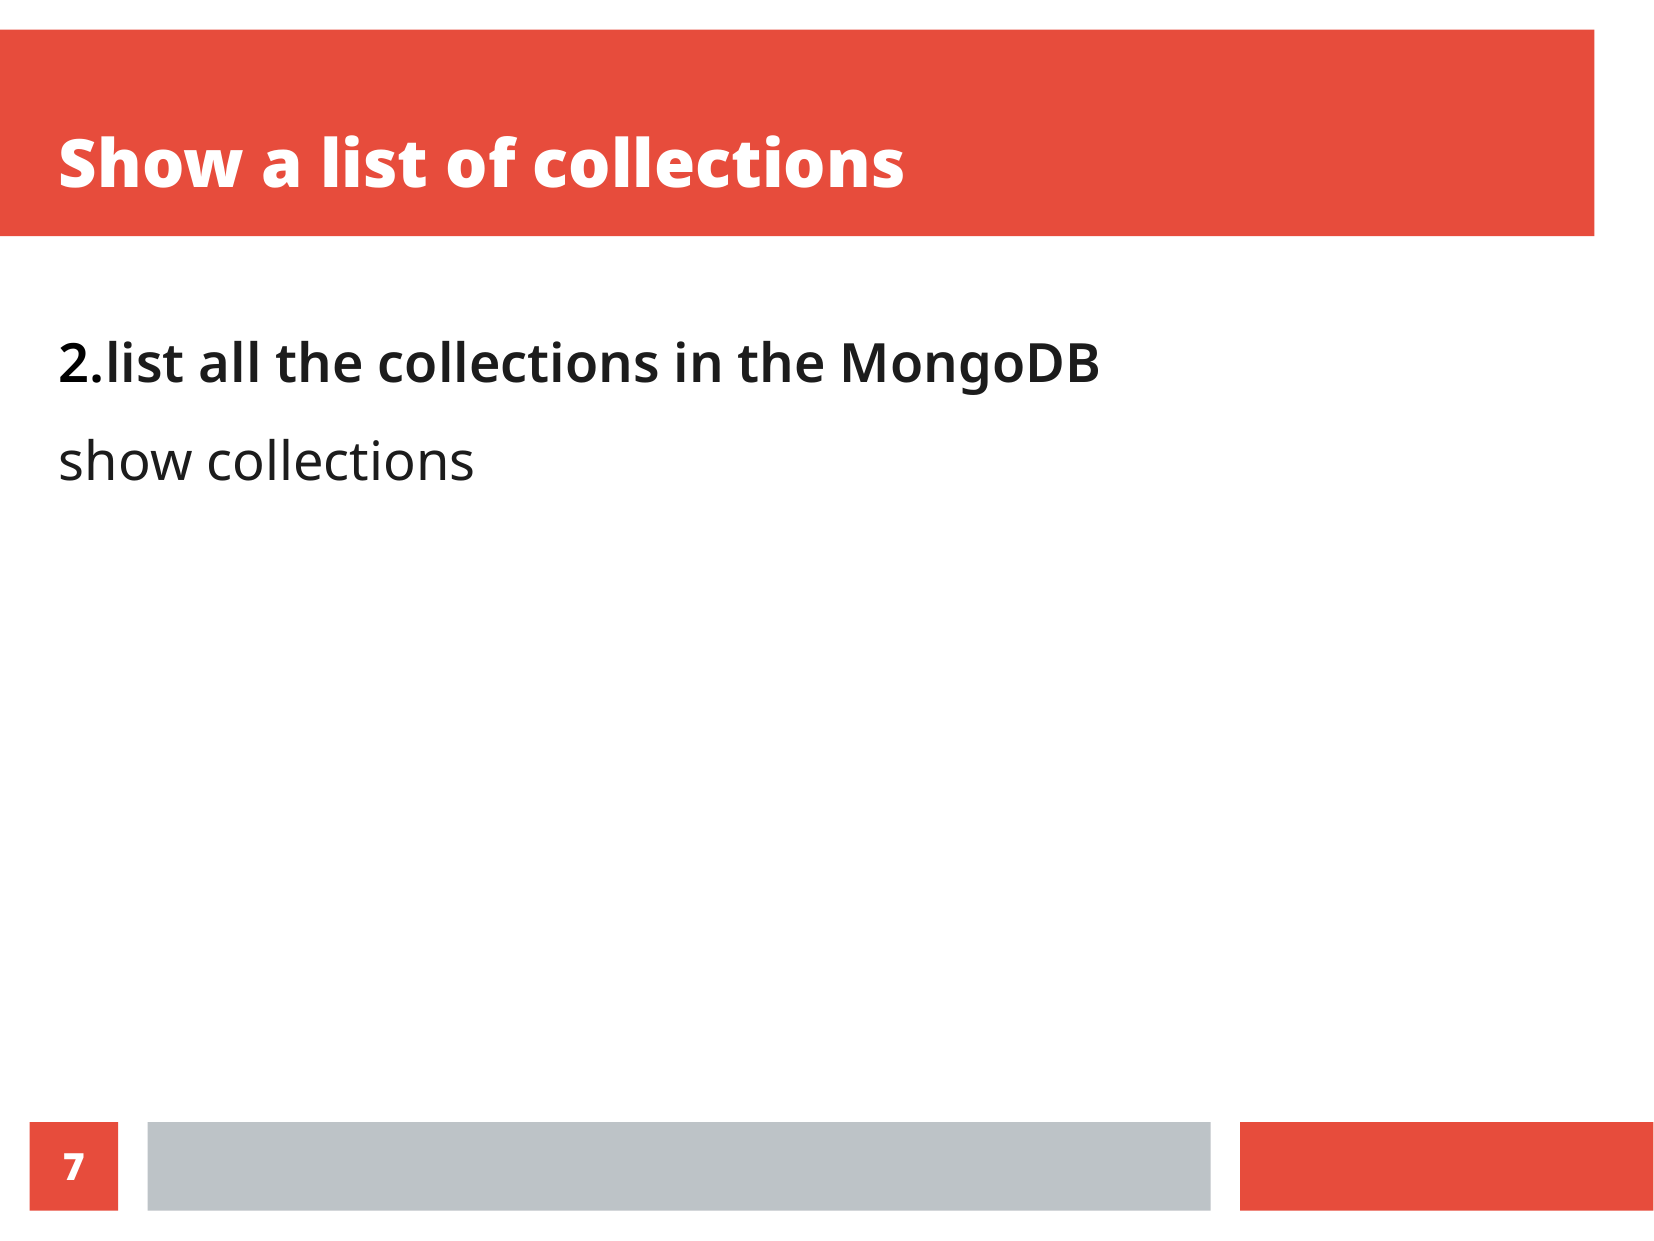

# Show a list of collections
list all the collections in the MongoDB
show collections
7